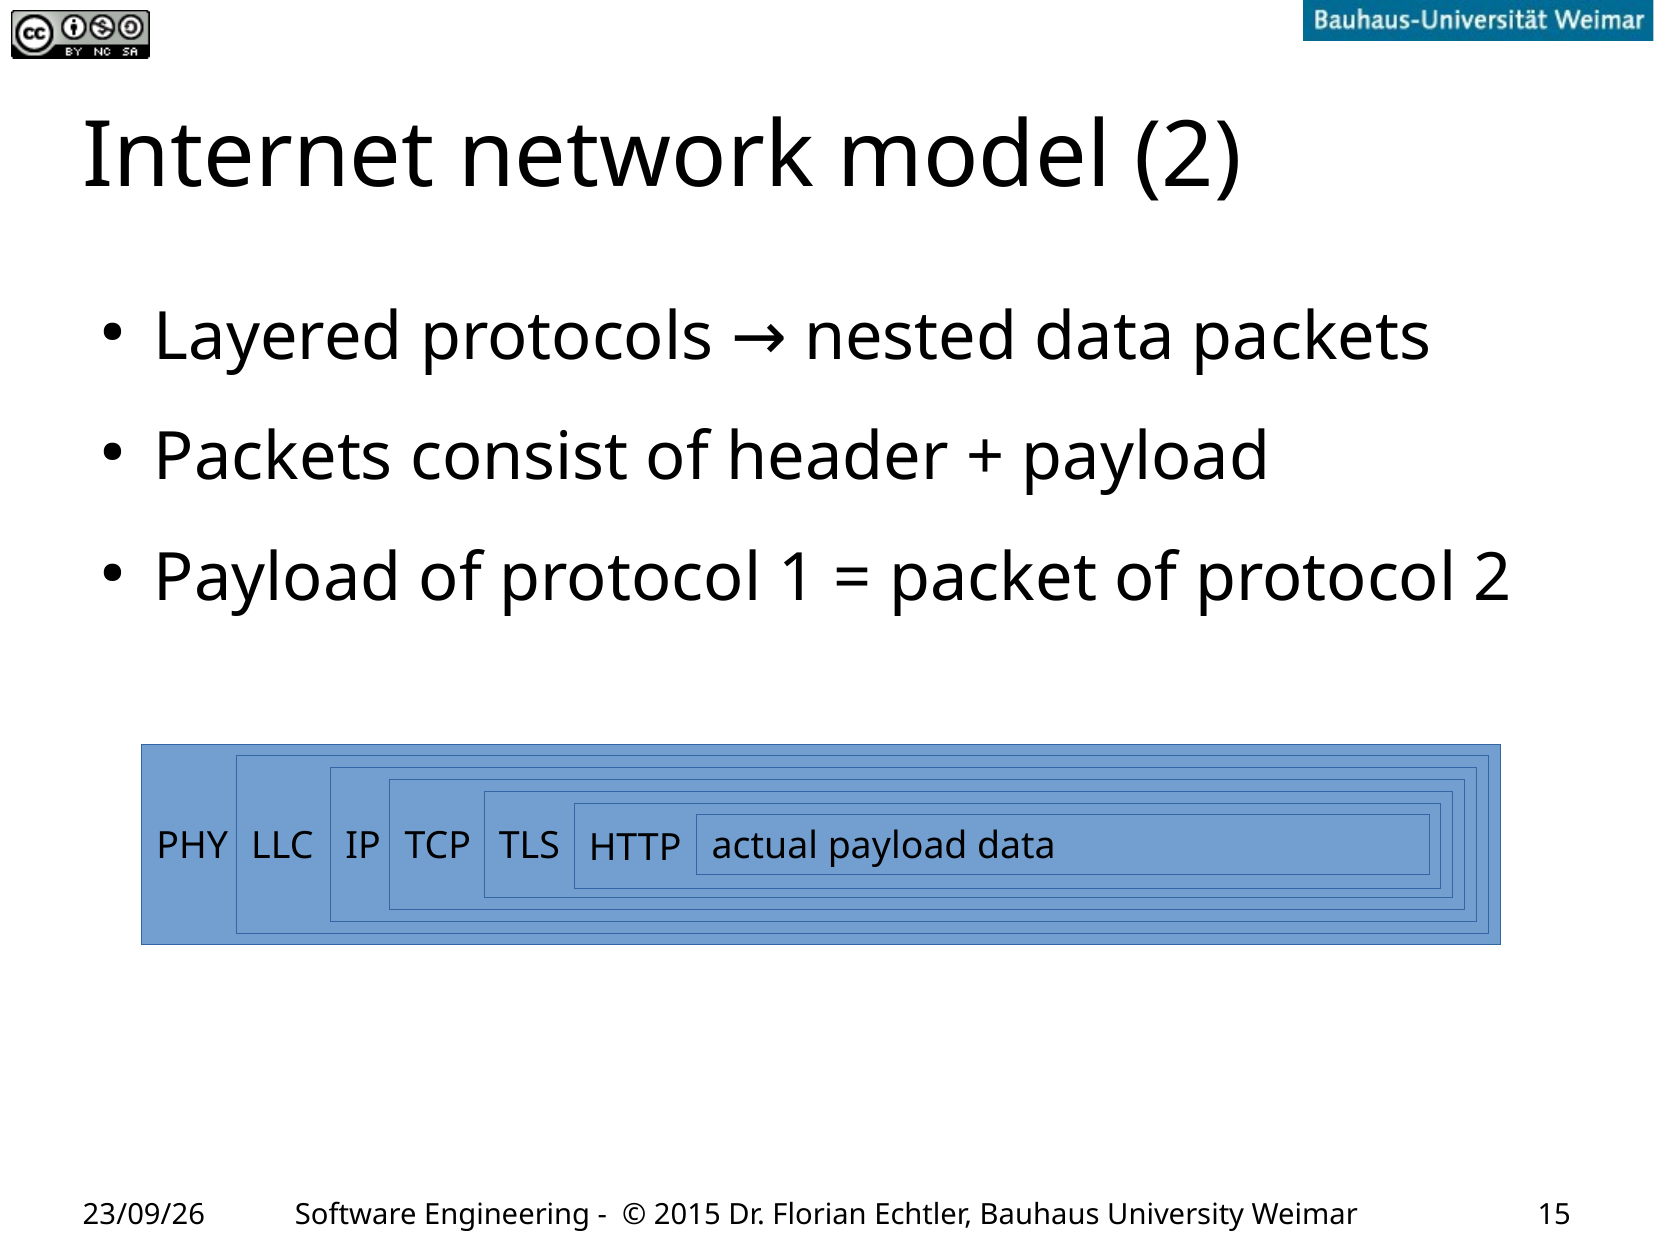

Internet network model (2)
# Layered protocols → nested data packets
Packets consist of header + payload
Payload of protocol 1 = packet of protocol 2
PHY
LLC
IP
TCP
TLS
HTTP
actual payload data
Software Engineering - © 2015 Dr. Florian Echtler, Bauhaus University Weimar
15